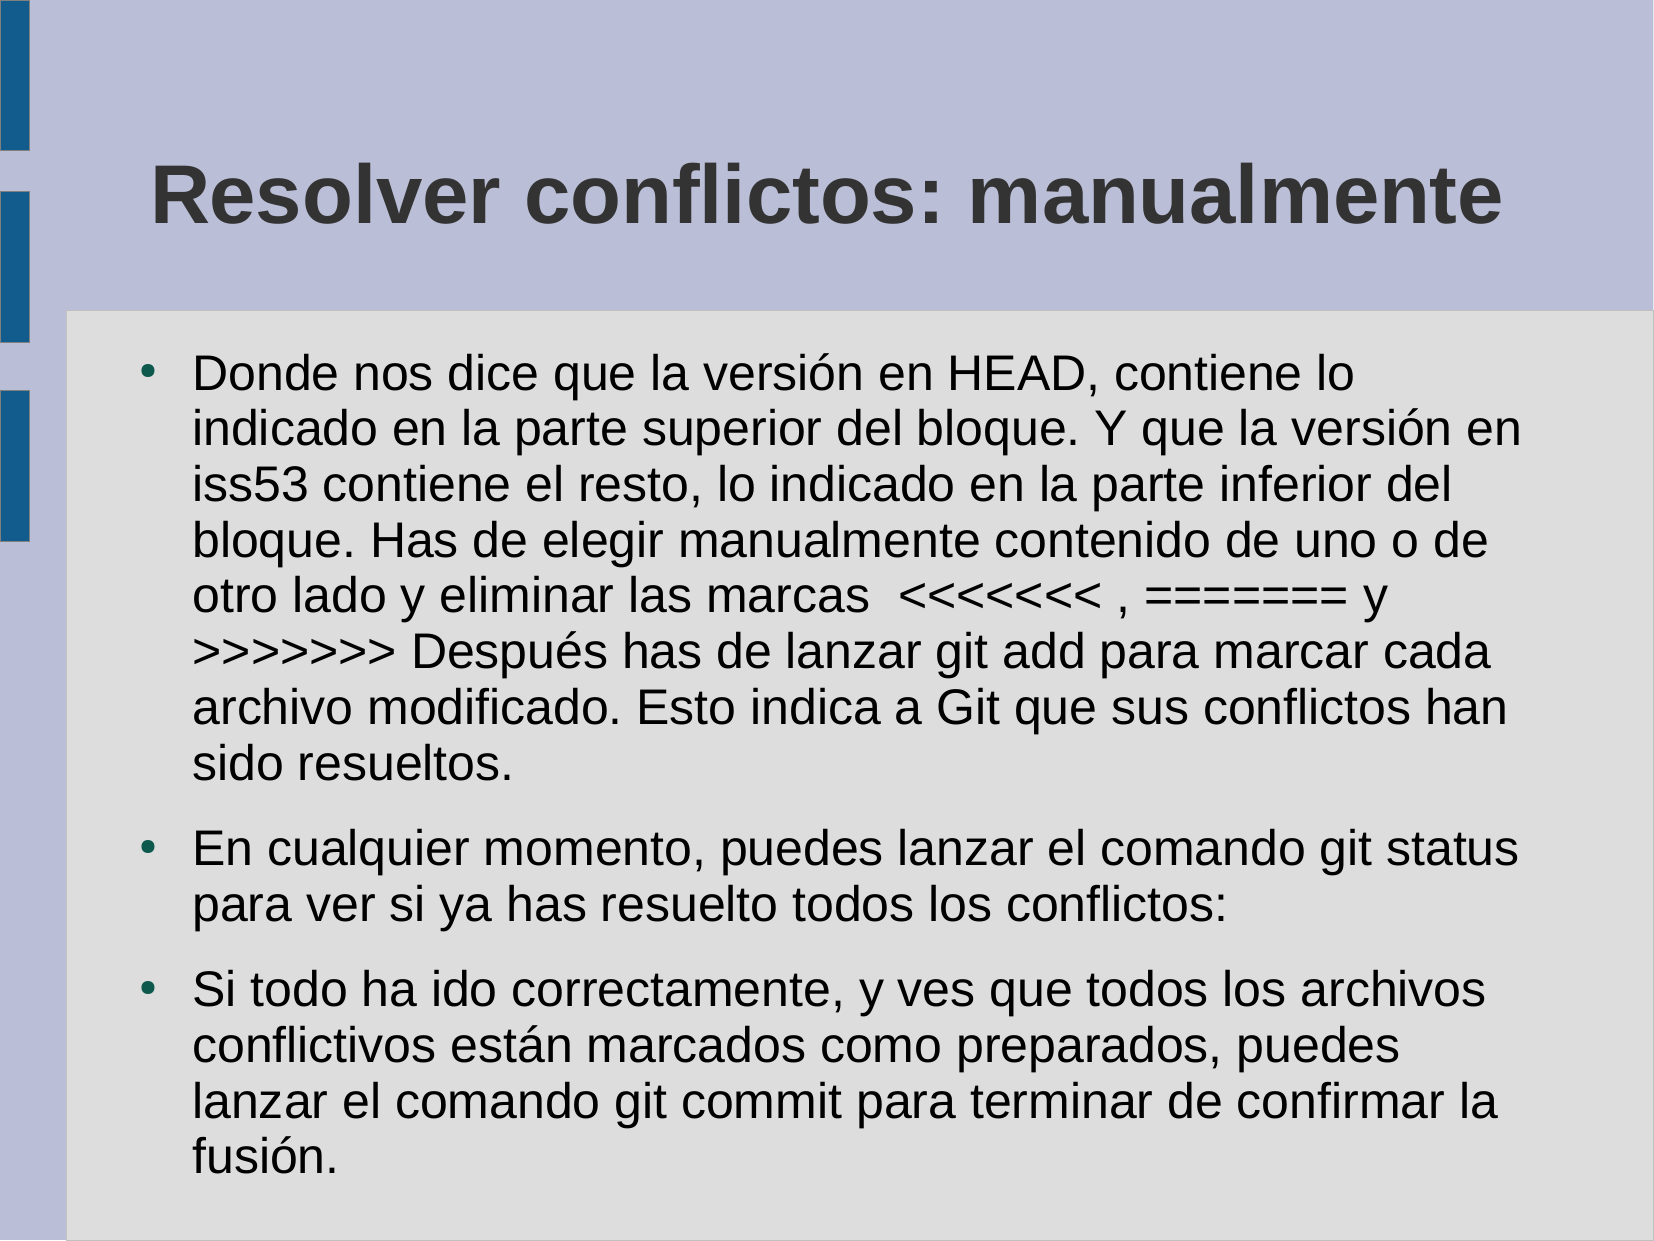

# Resolver conflictos: manualmente
Donde nos dice que la versión en HEAD, contiene lo indicado en la parte superior del bloque. Y que la versión en iss53 contiene el resto, lo indicado en la parte inferior del bloque. Has de elegir manualmente contenido de uno o de otro lado y eliminar las marcas <<<<<<< , ======= y >>>>>>> Después has de lanzar git add para marcar cada archivo modificado. Esto indica a Git que sus conflictos han sido resueltos.
En cualquier momento, puedes lanzar el comando git status para ver si ya has resuelto todos los conflictos:
Si todo ha ido correctamente, y ves que todos los archivos conflictivos están marcados como preparados, puedes lanzar el comando git commit para terminar de confirmar la fusión.